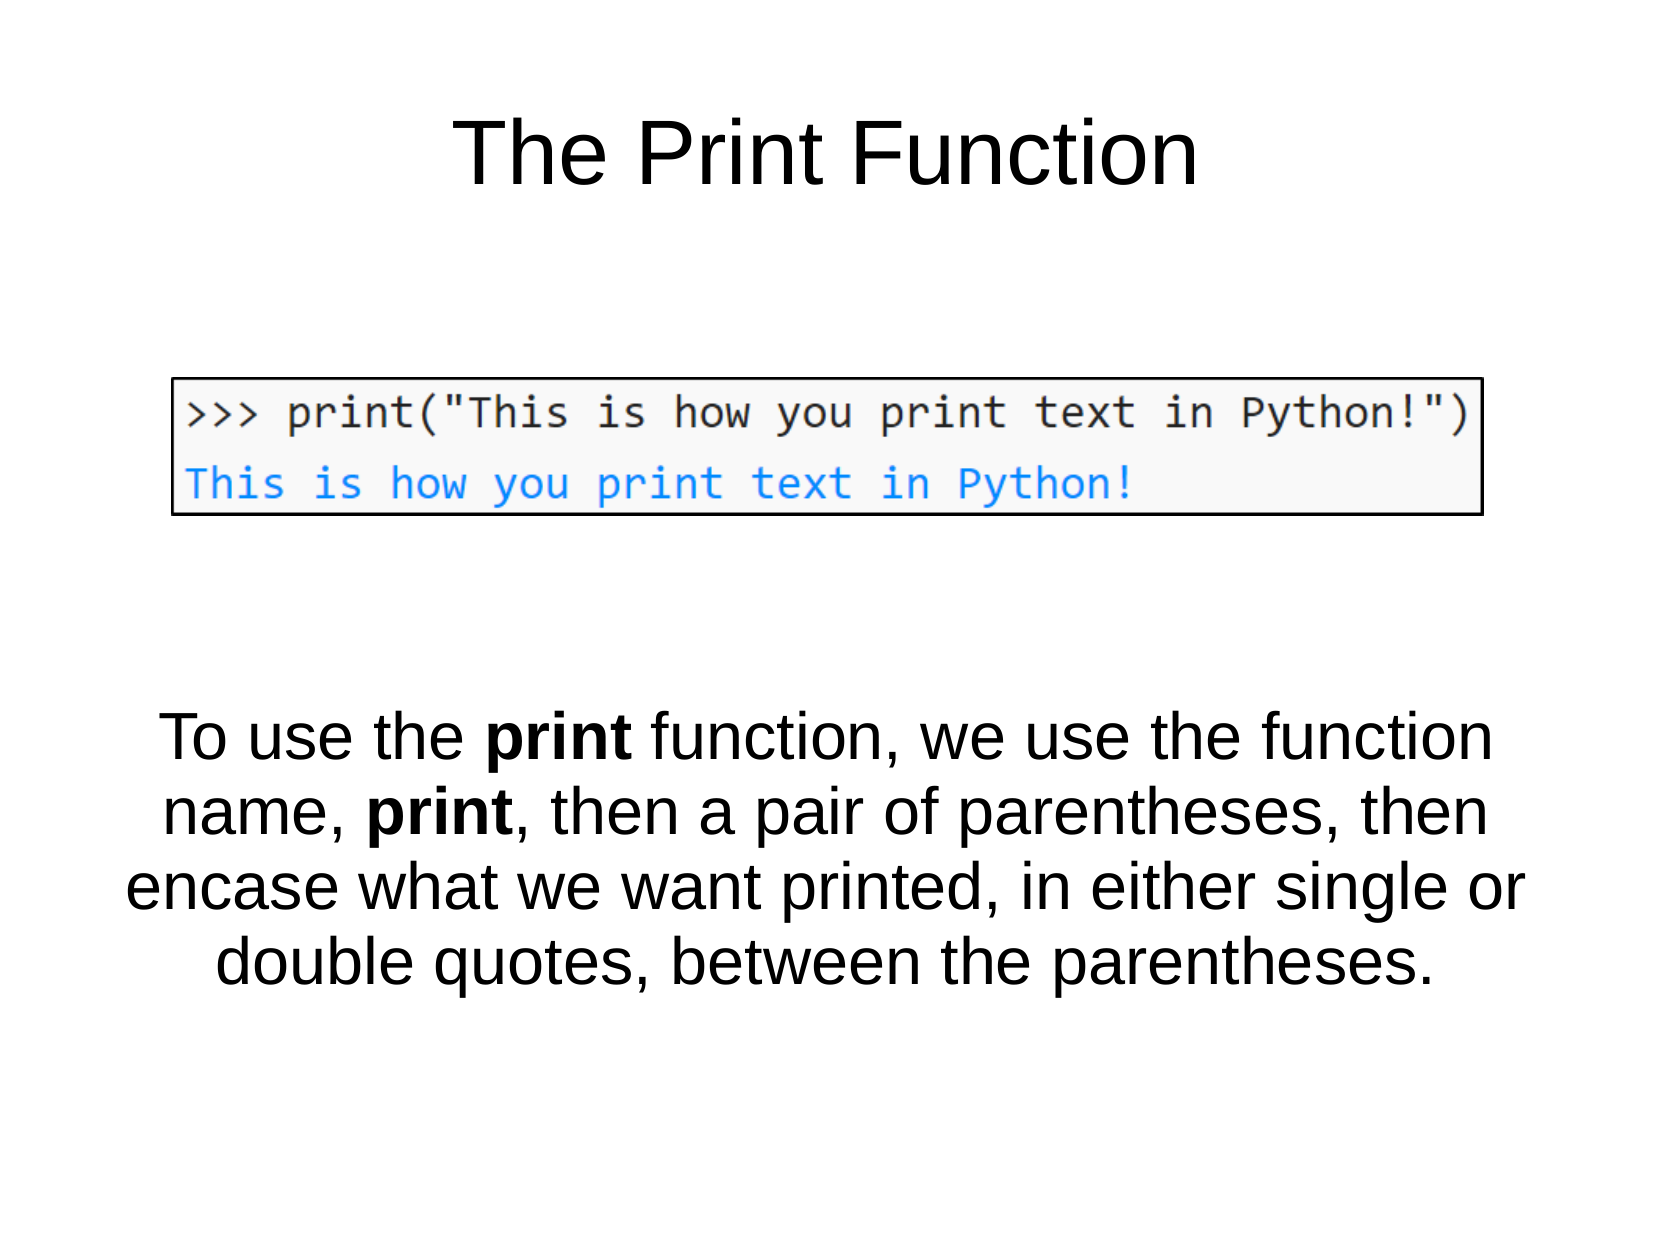

# The Print Function
To use the print function, we use the function name, print, then a pair of parentheses, then encase what we want printed, in either single or double quotes, between the parentheses.